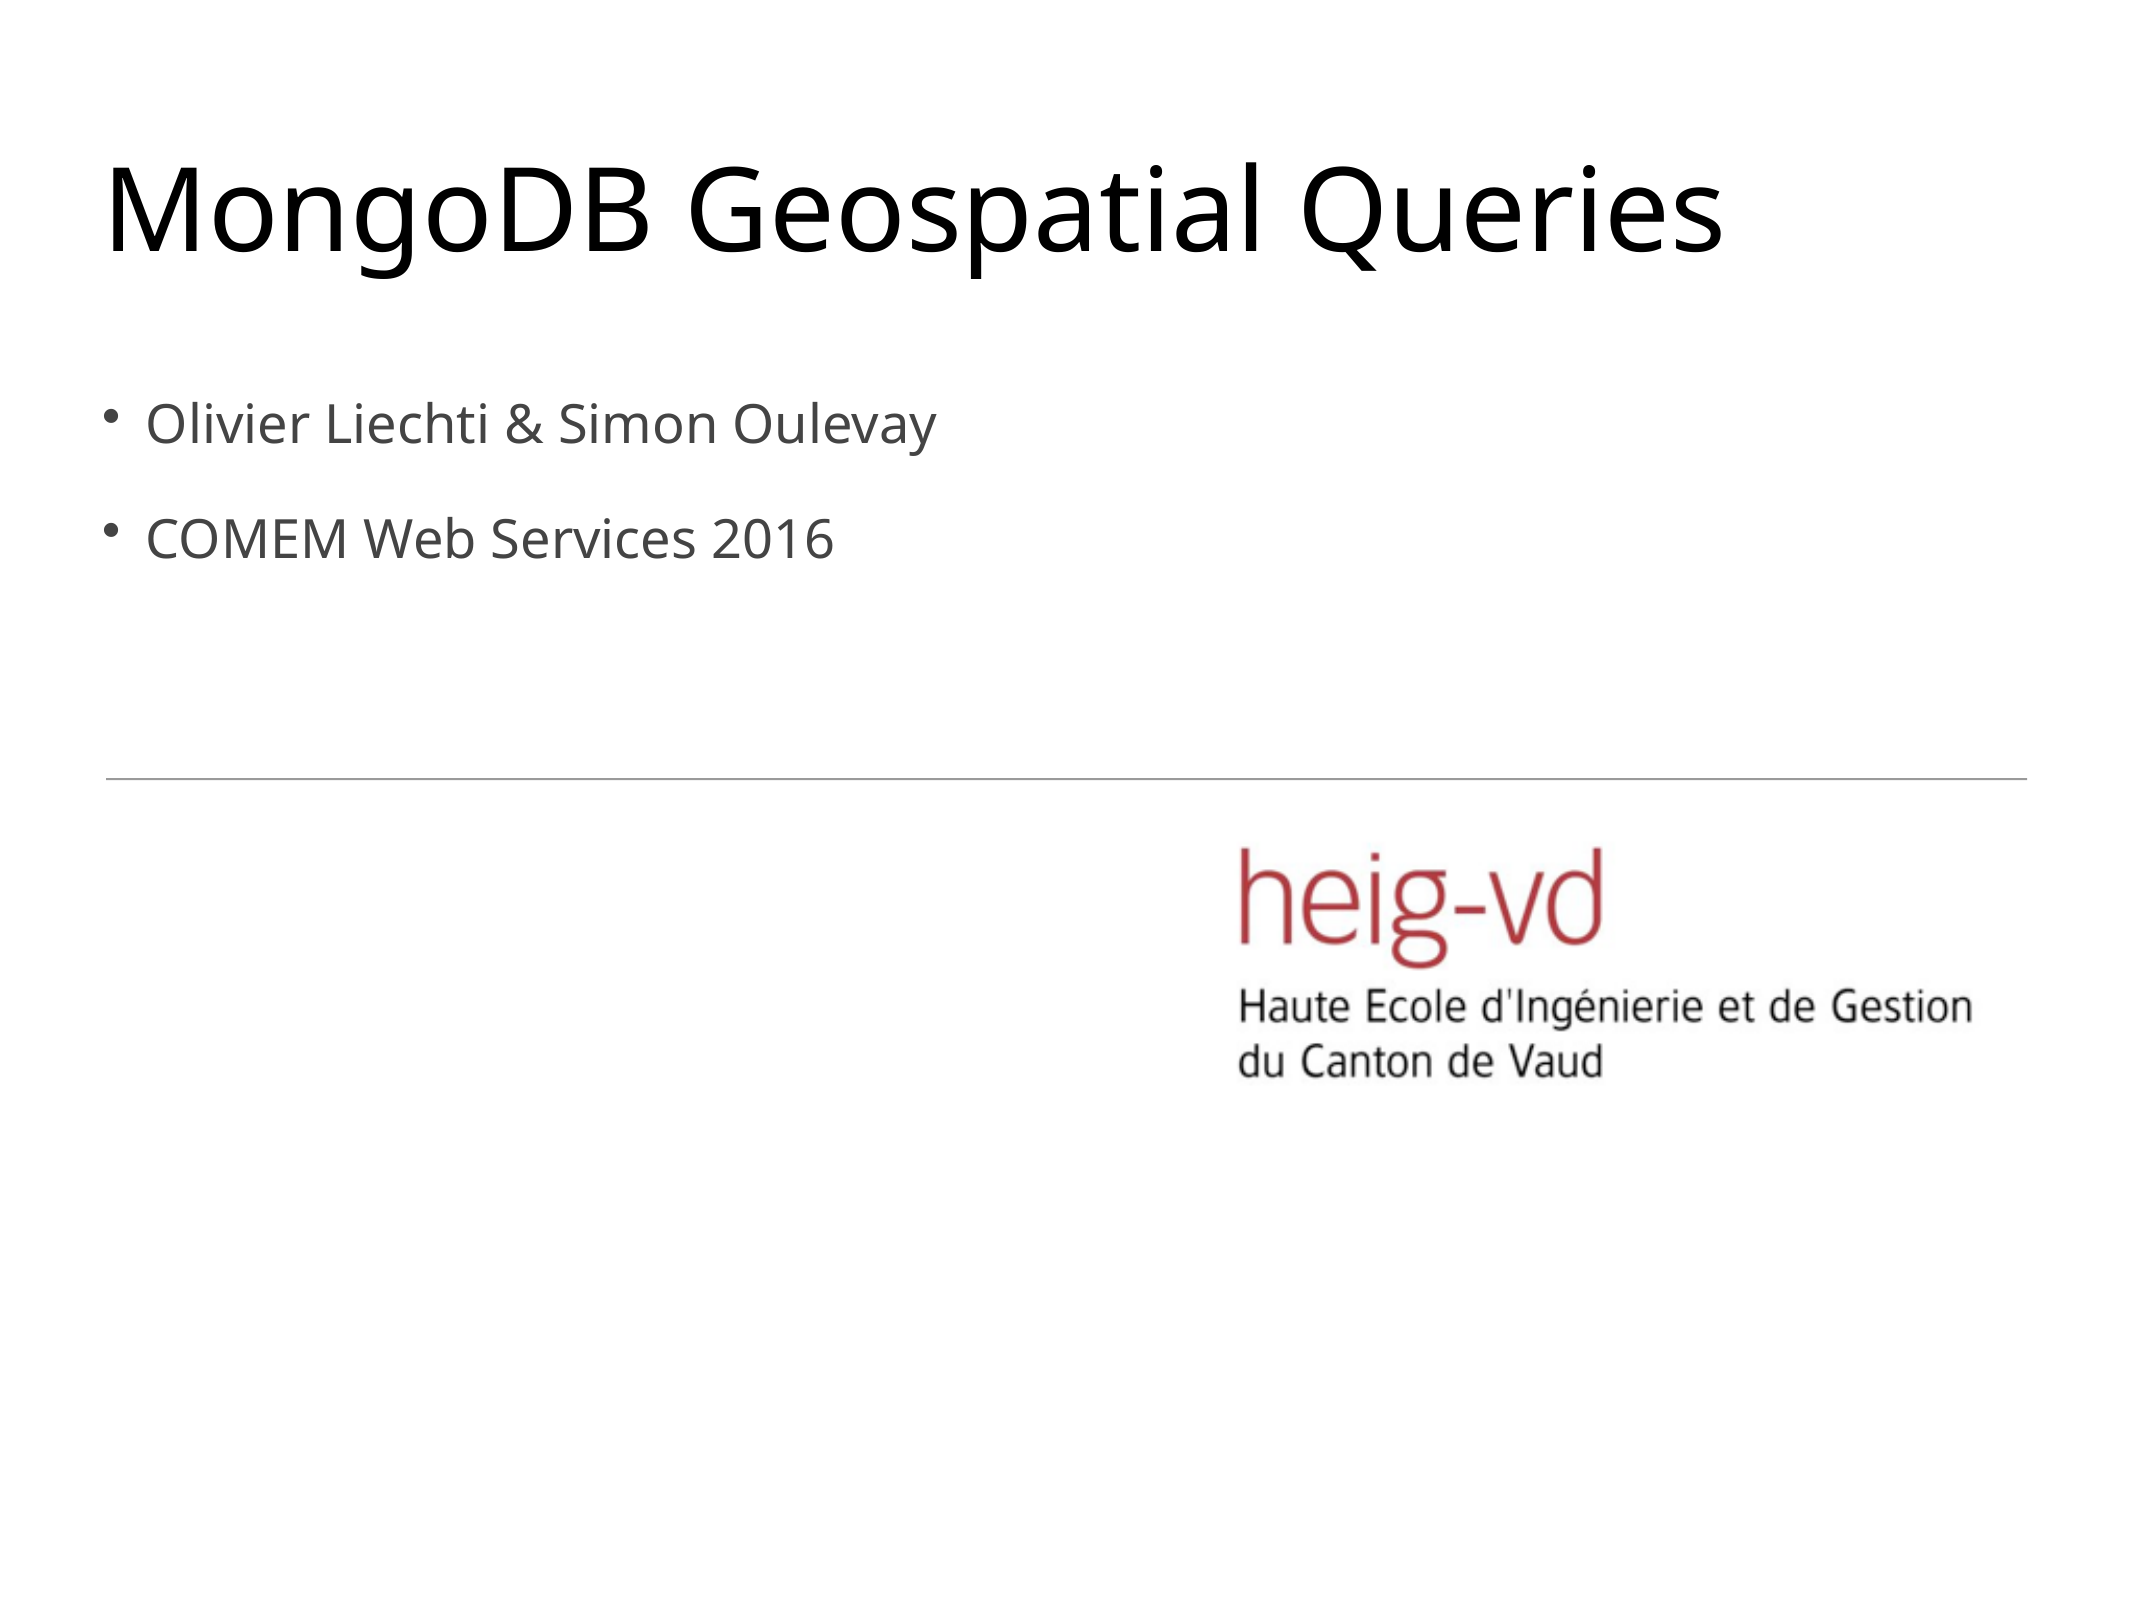

# MongoDB Geospatial Queries
Olivier Liechti & Simon Oulevay
COMEM Web Services 2016